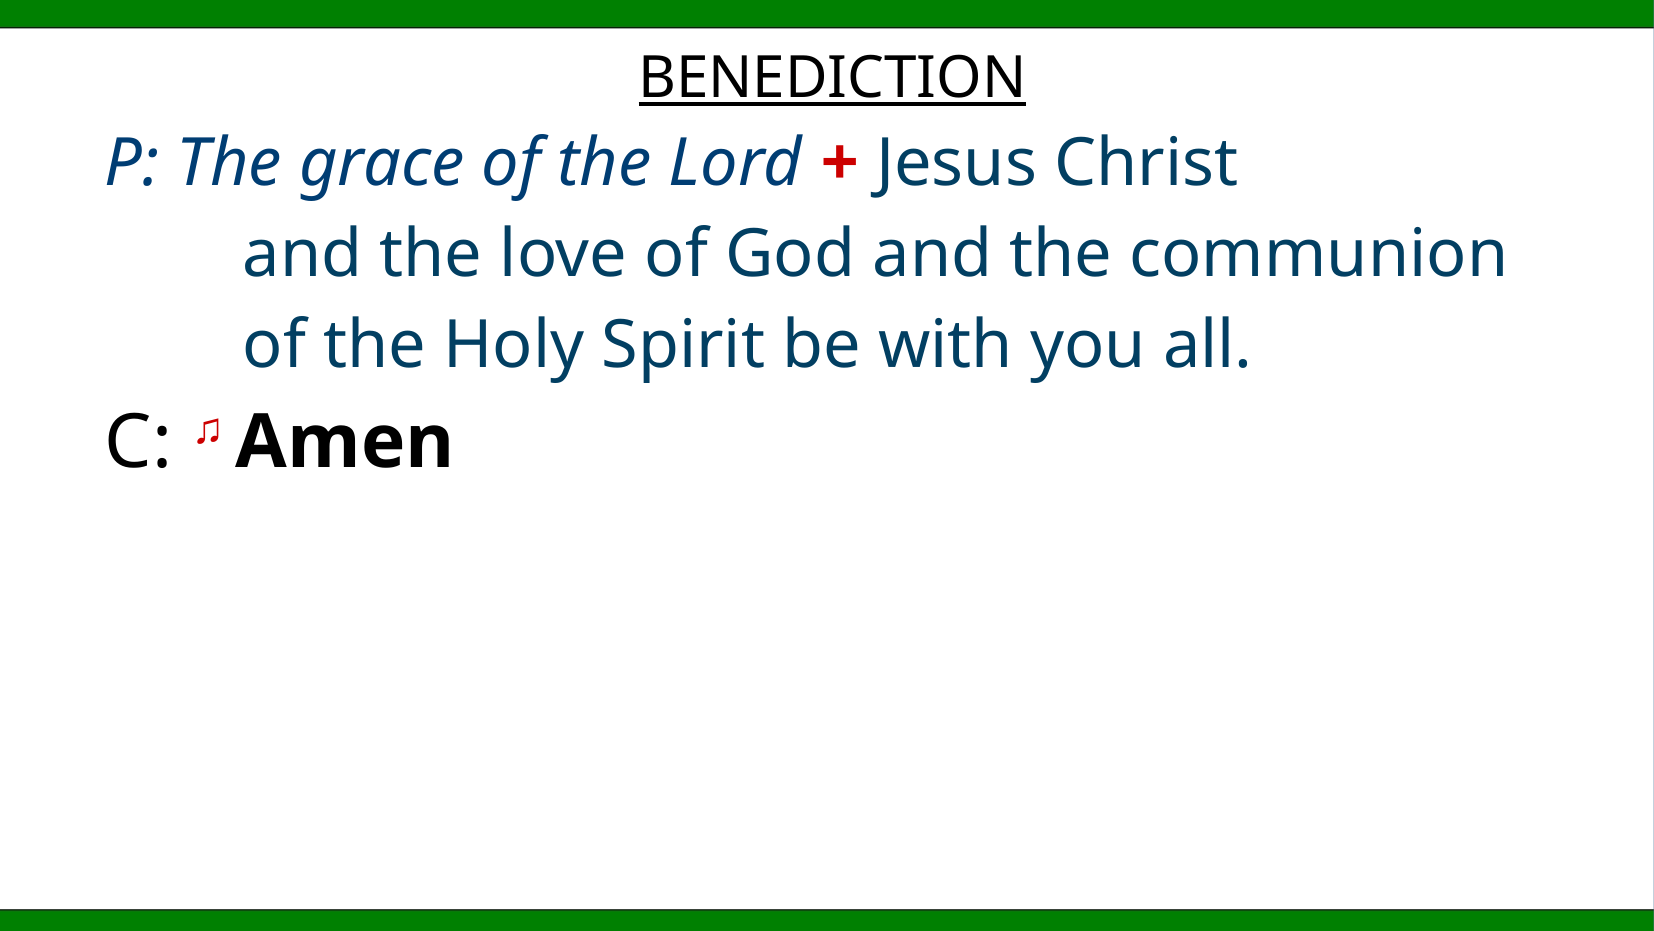

BENEDICTION
P: The grace of the Lord + Jesus Christ
 and the love of God and the communion
 of the Holy Spirit be with you all.
C: ♫ Amen